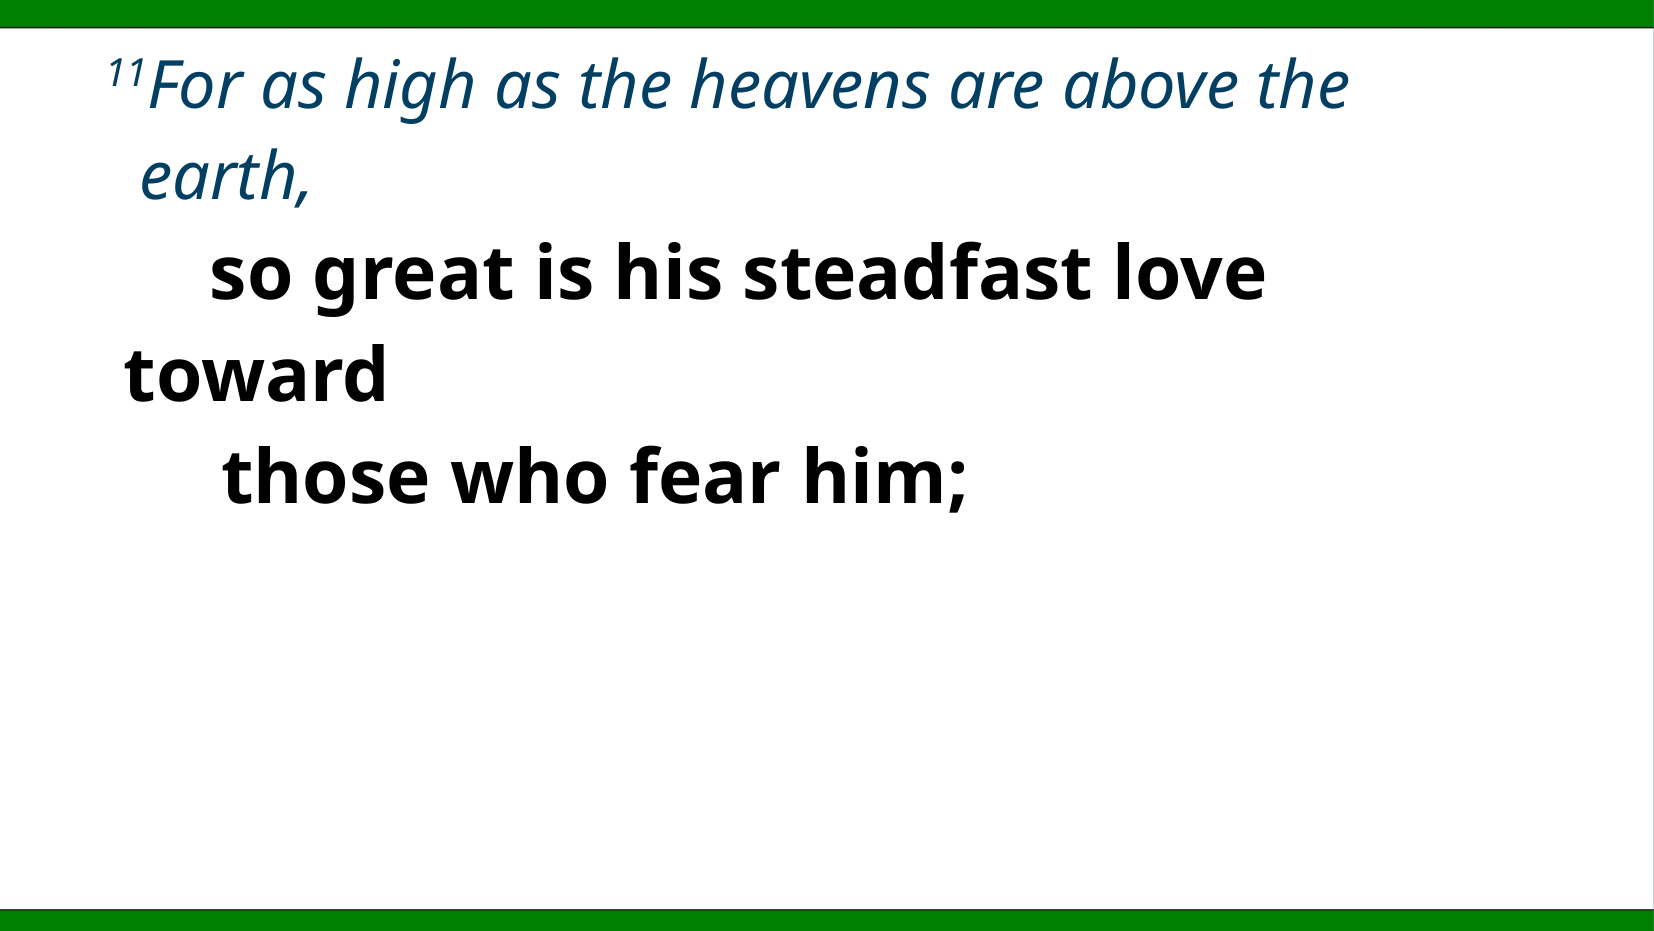

11For as high as the heavens are above the
 earth,
 so great is his steadfast love toward
 those who fear him;